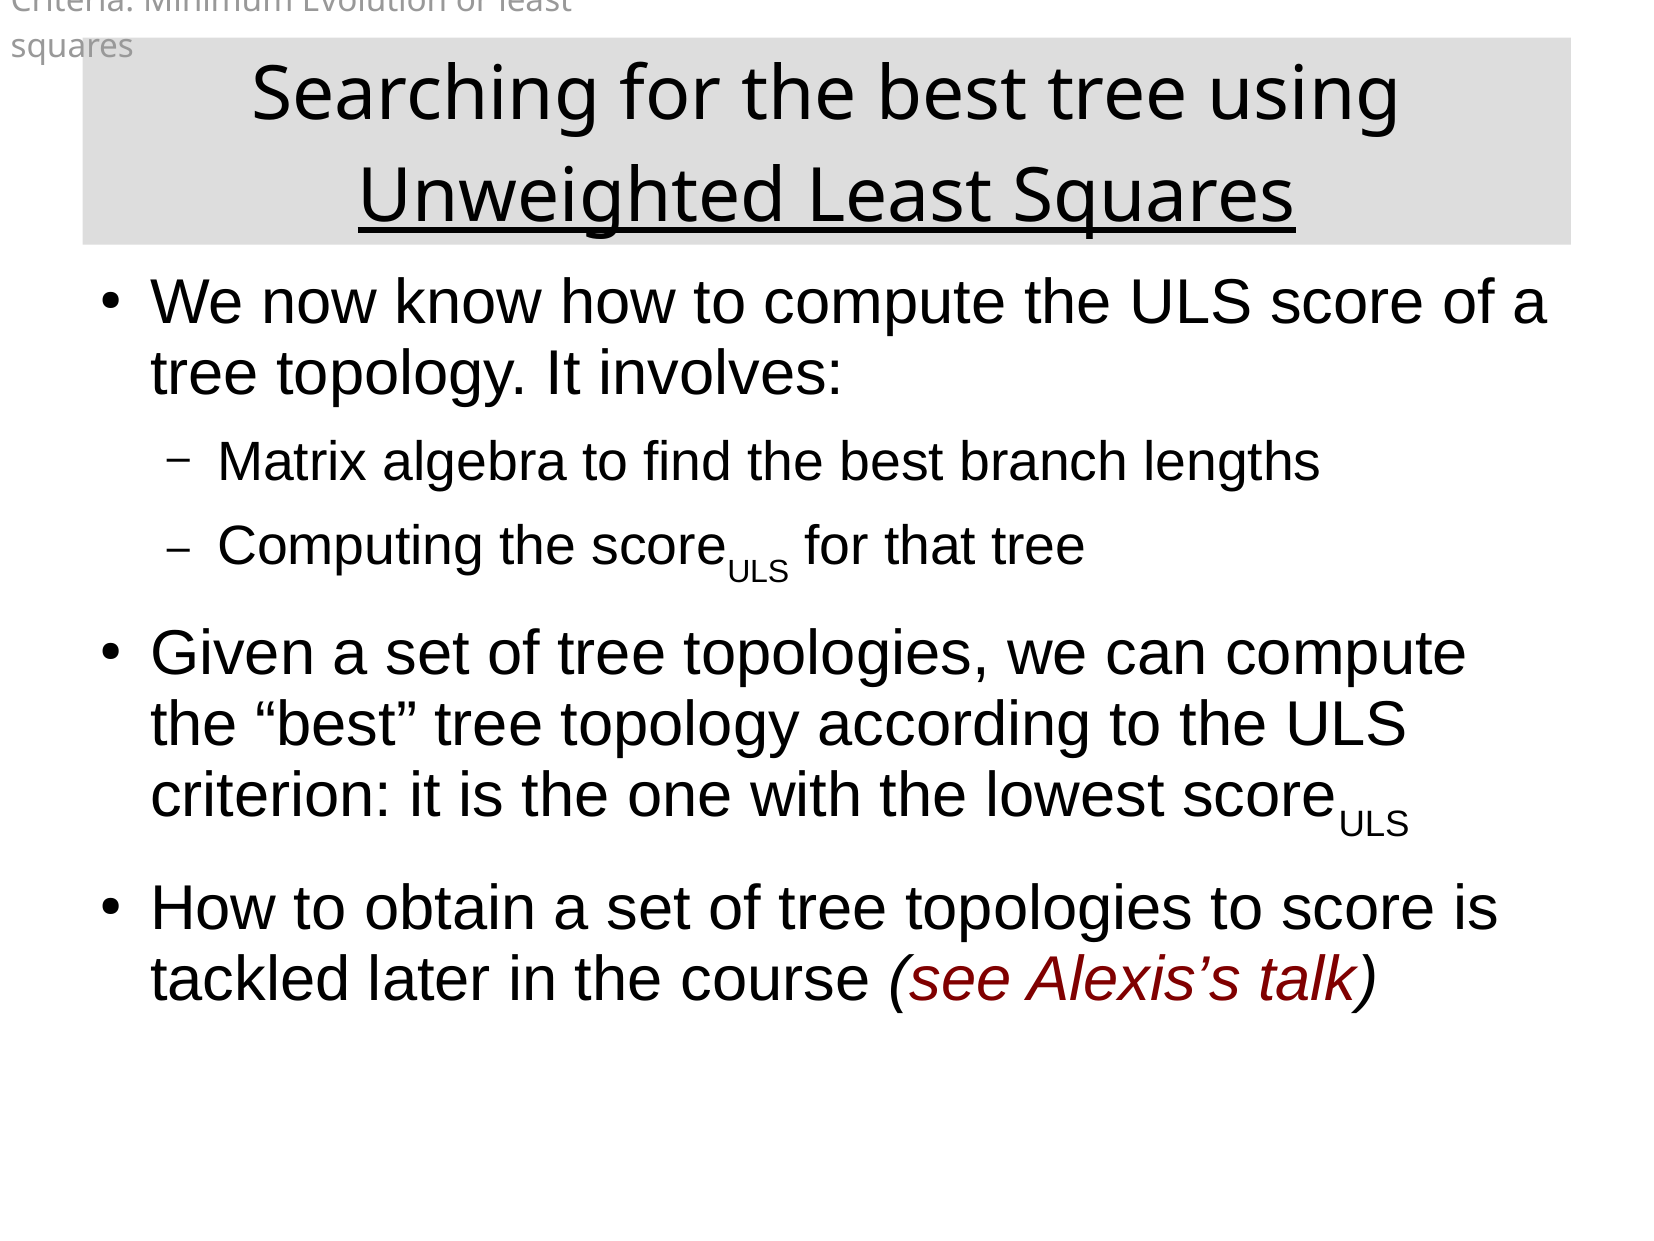

Criteria: Minimum Evolution or least squares
# Searching for the best tree using Unweighted Least Squares
We now know how to compute the ULS score of a tree topology. It involves:
Matrix algebra to find the best branch lengths
Computing the scoreULS for that tree
Given a set of tree topologies, we can compute the “best” tree topology according to the ULS criterion: it is the one with the lowest scoreULS
How to obtain a set of tree topologies to score is tackled later in the course (see Alexis’s talk)